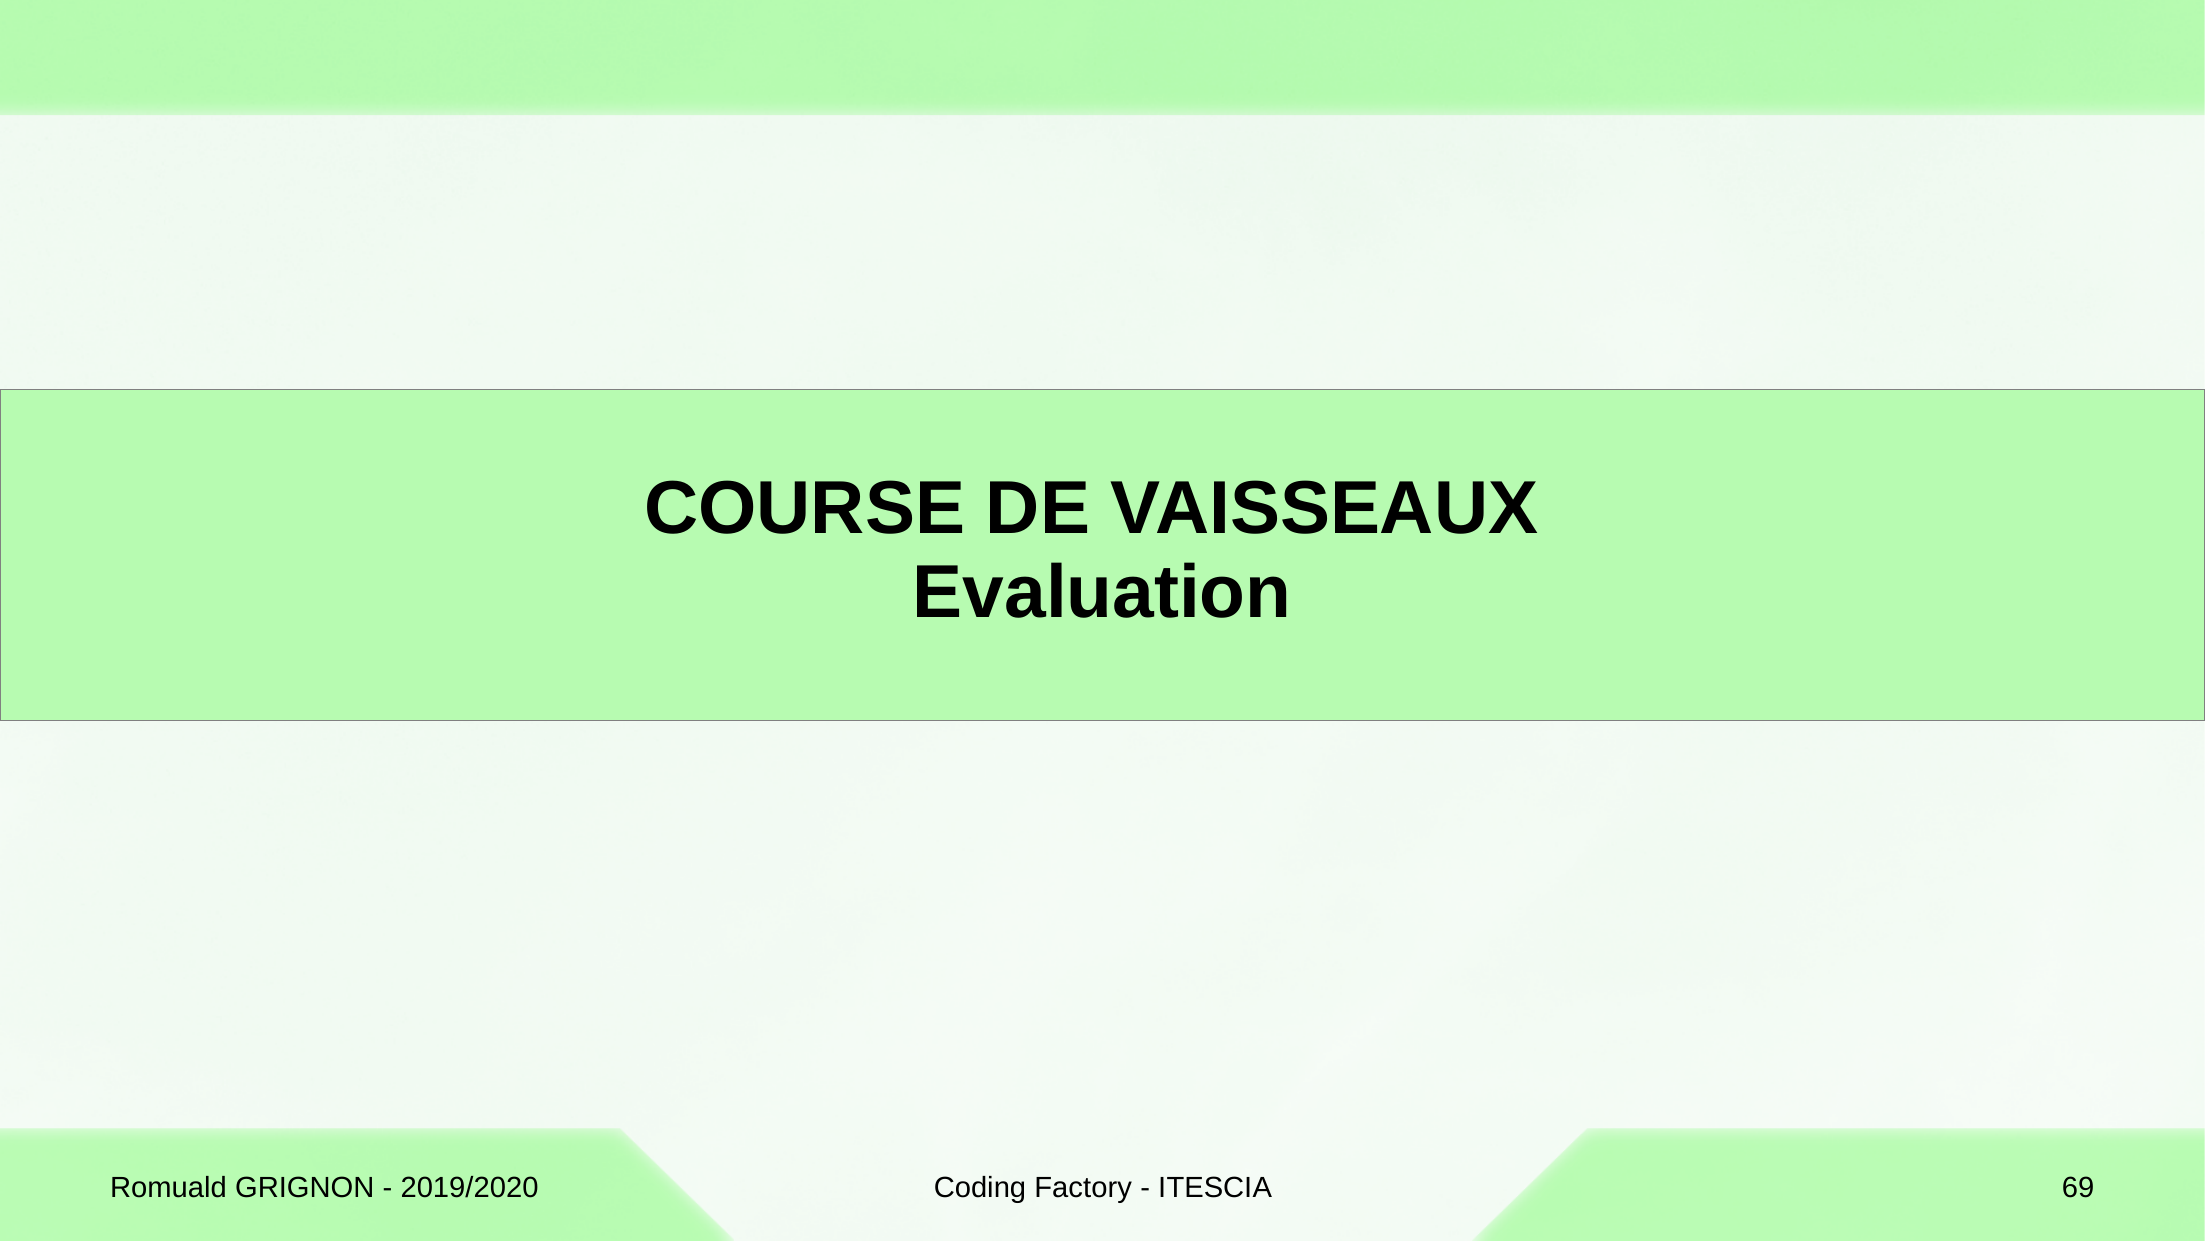

# COURSE DE VAISSEAUX
Evaluation
Romuald GRIGNON - 2019/2020
Coding Factory - ITESCIA
69